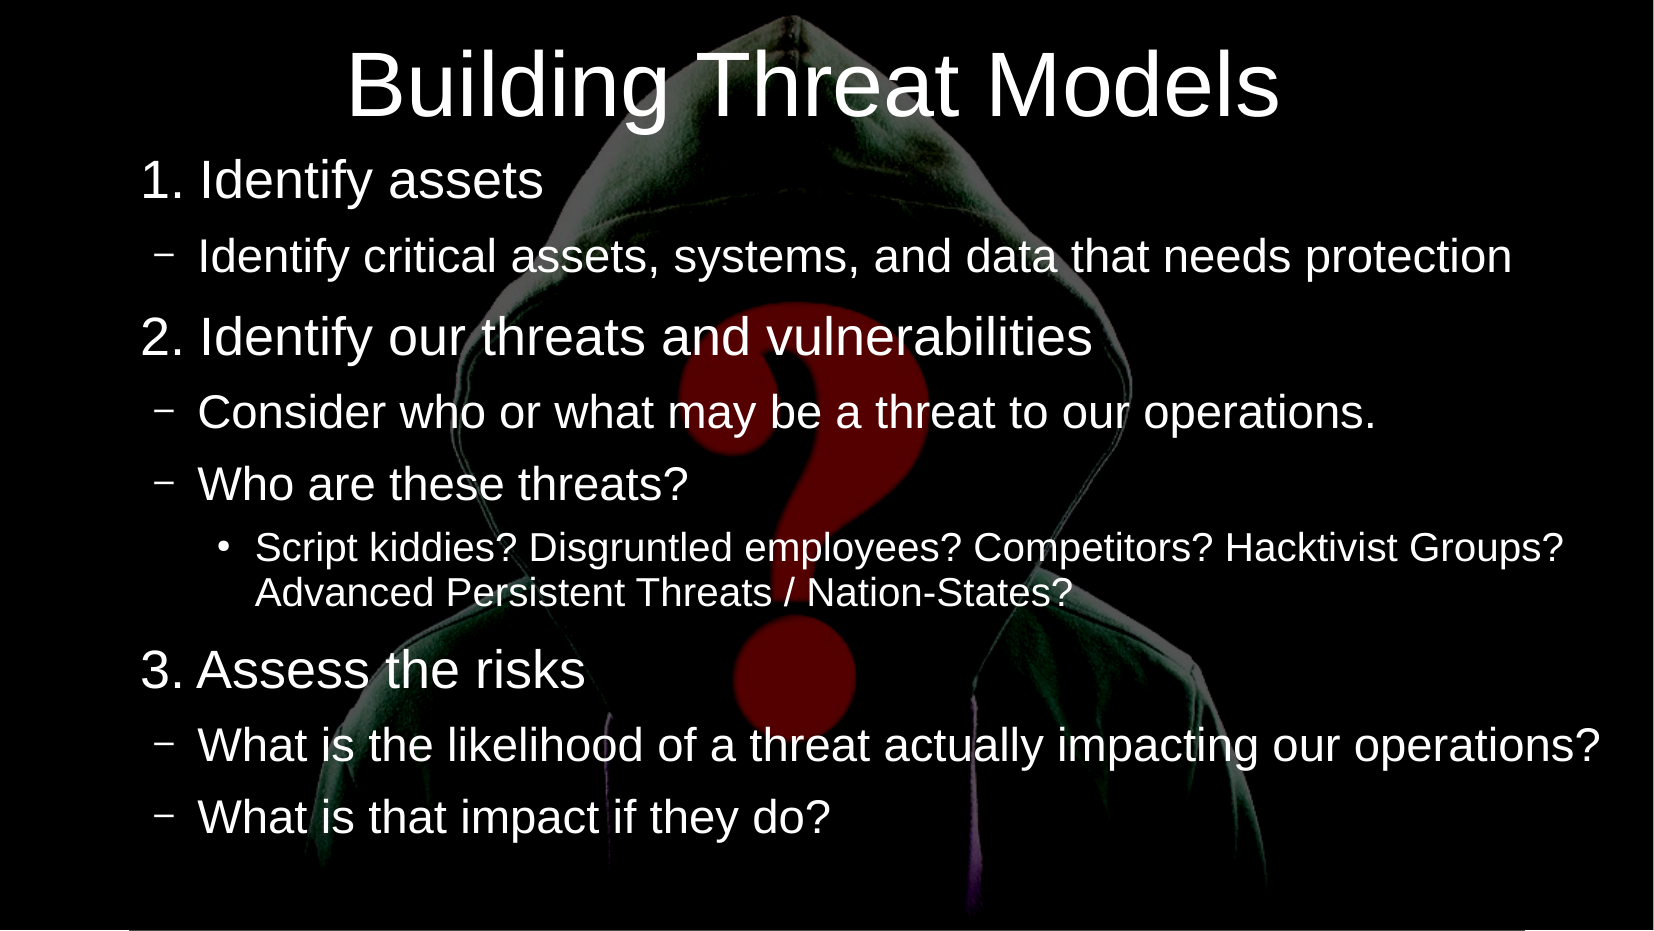

# Building Threat Models
1. Identify assets
Identify critical assets, systems, and data that needs protection
2. Identify our threats and vulnerabilities
Consider who or what may be a threat to our operations.
Who are these threats?
Script kiddies? Disgruntled employees? Competitors? Hacktivist Groups?Advanced Persistent Threats / Nation-States?
3. Assess the risks
What is the likelihood of a threat actually impacting our operations?
What is that impact if they do?